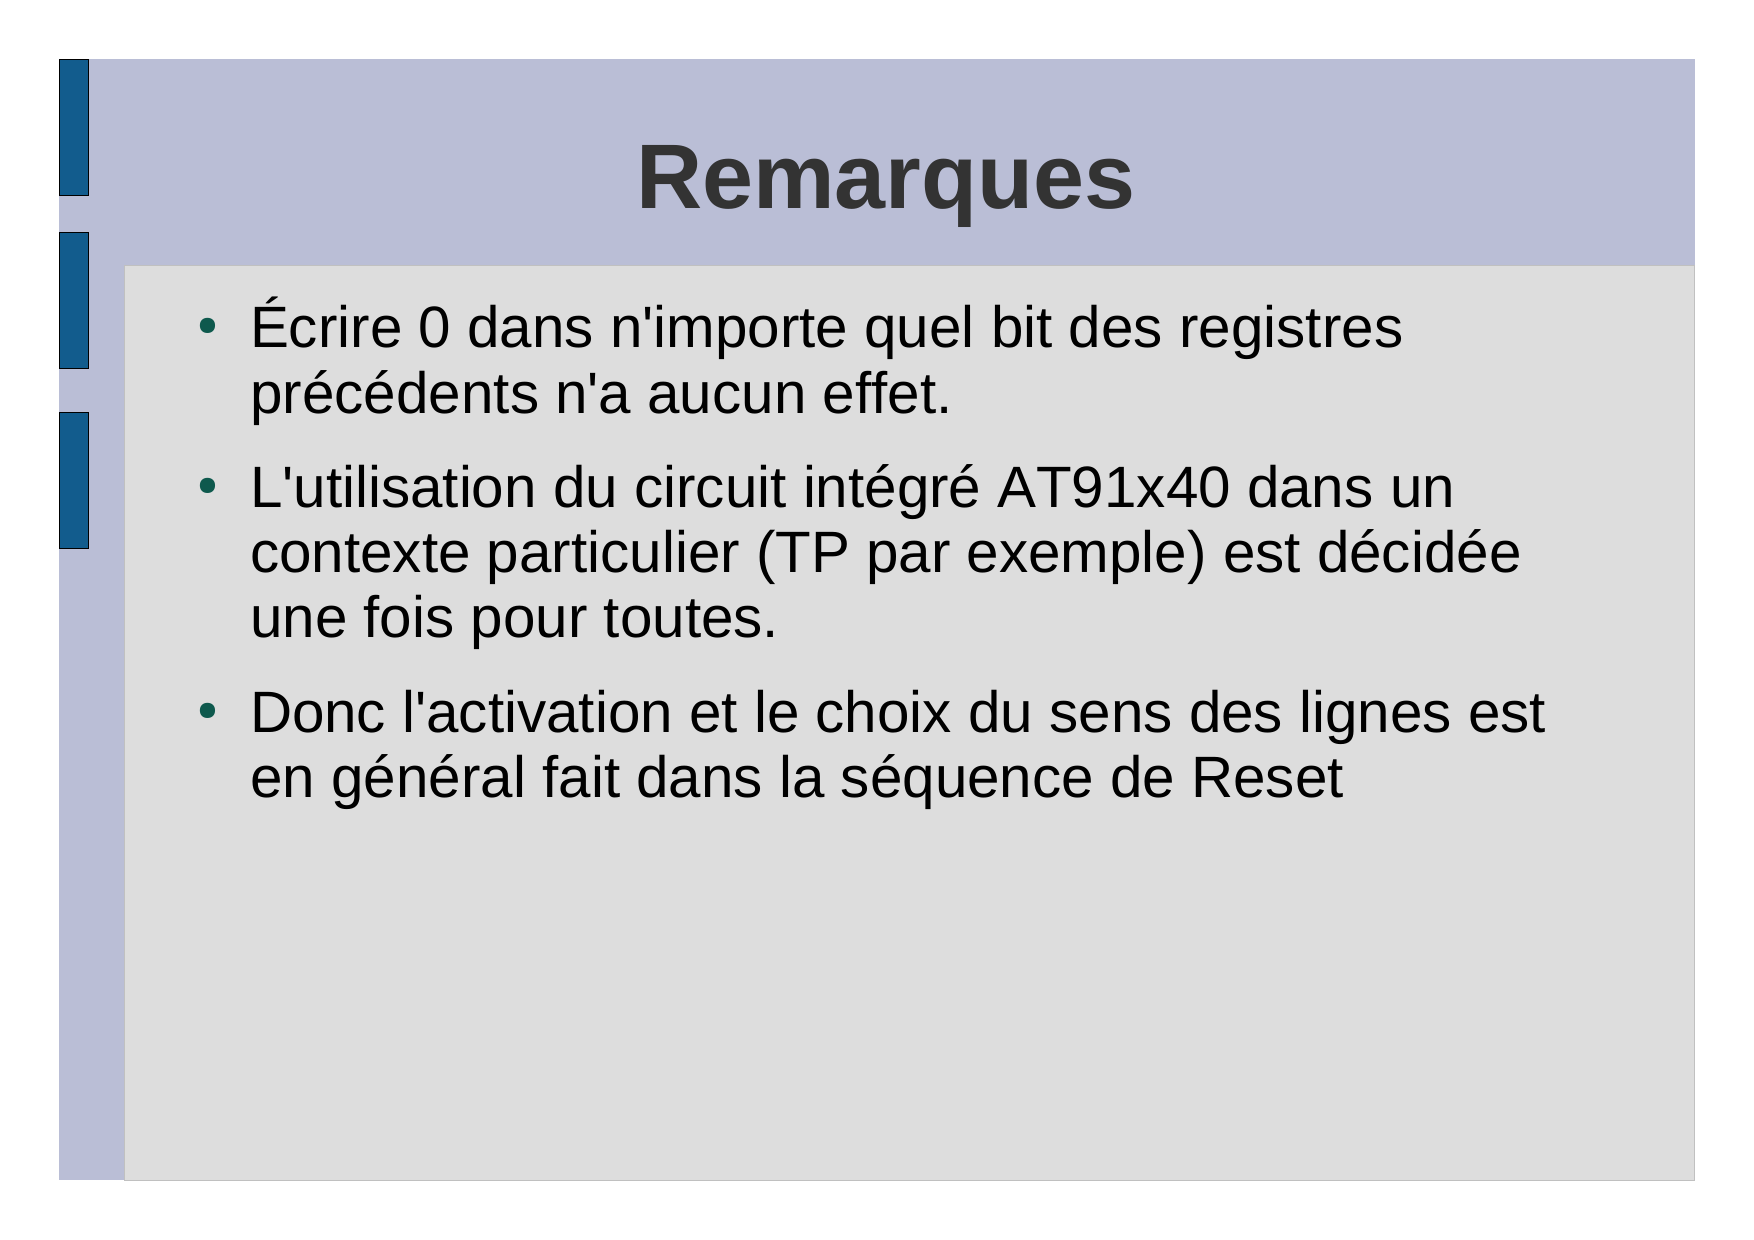

# Remarques
Écrire 0 dans n'importe quel bit des registres précédents n'a aucun effet.
L'utilisation du circuit intégré AT91x40 dans un contexte particulier (TP par exemple) est décidée une fois pour toutes.
Donc l'activation et le choix du sens des lignes est en général fait dans la séquence de Reset